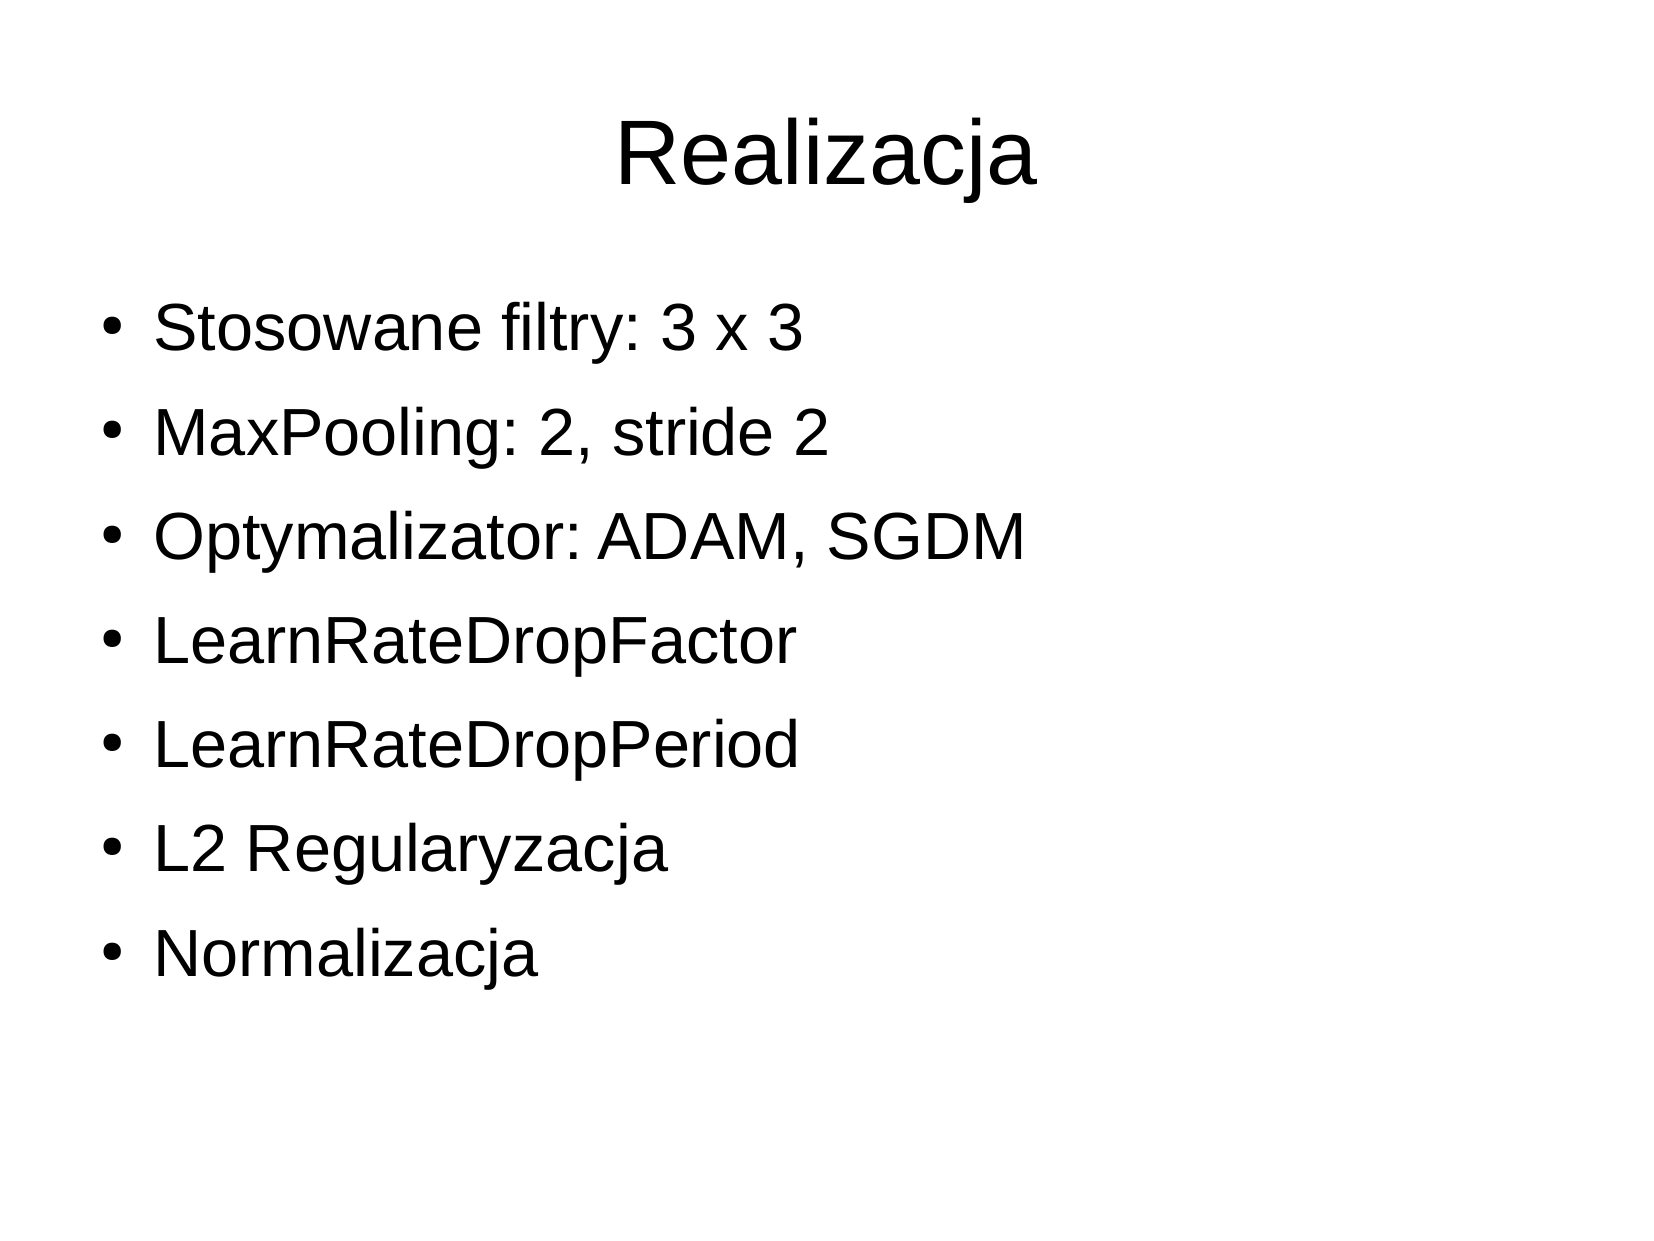

# Realizacja
Stosowane filtry: 3 x 3
MaxPooling: 2, stride 2
Optymalizator: ADAM, SGDM
LearnRateDropFactor
LearnRateDropPeriod
L2 Regularyzacja
Normalizacja